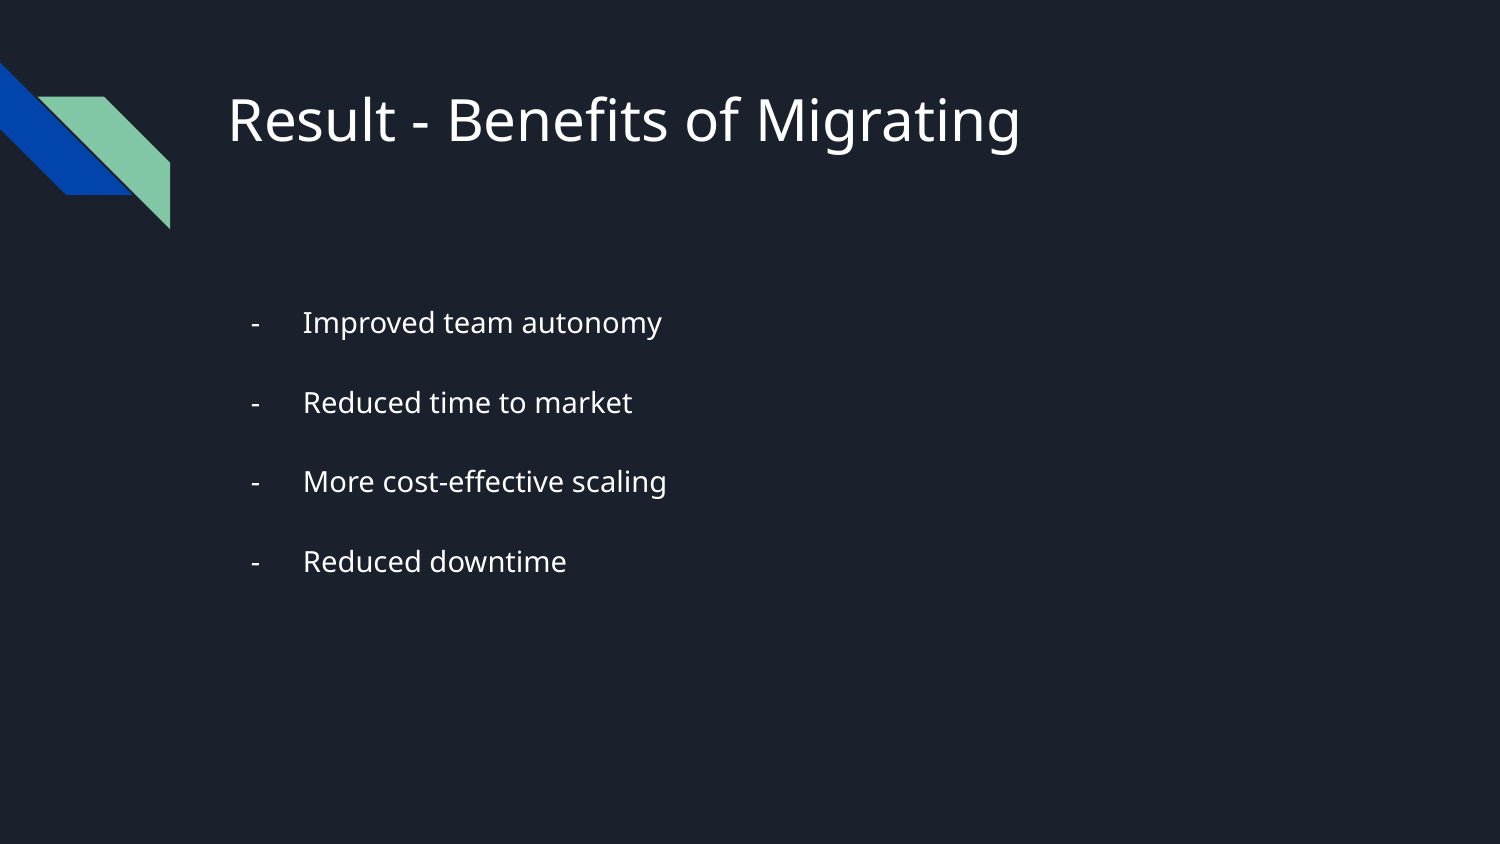

# Result - Benefits of Migrating
Improved team autonomy
Reduced time to market
More cost-effective scaling
Reduced downtime